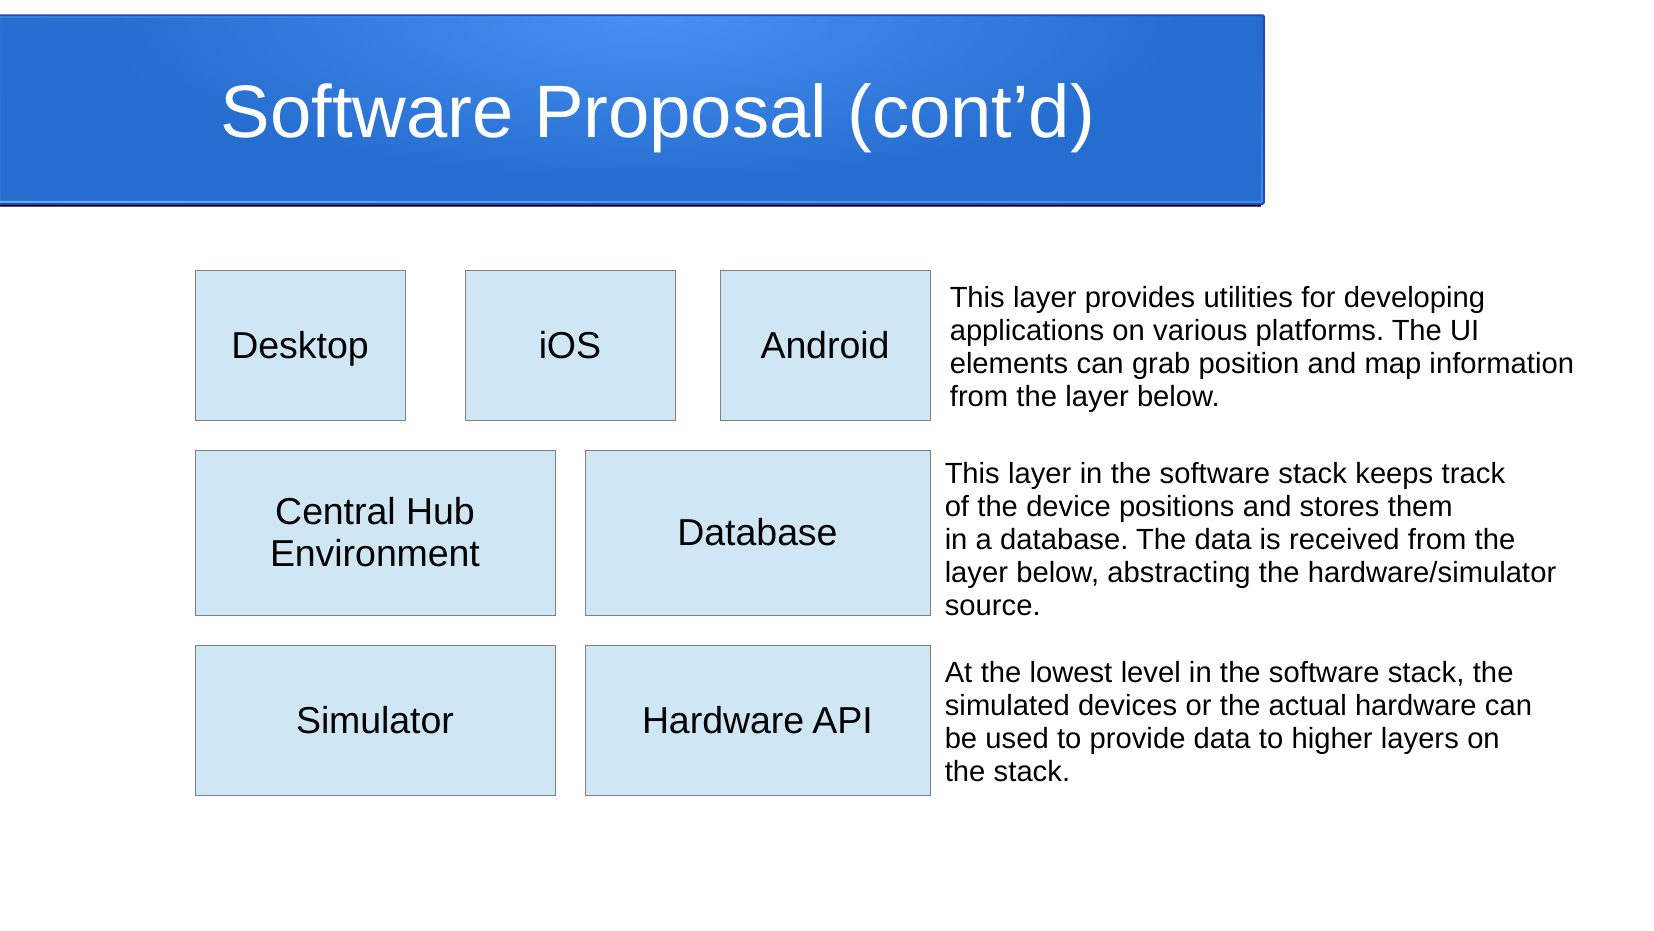

# Software Proposal (cont’d)
Desktop
iOS
Android
This layer provides utilities for developing
applications on various platforms. The UI
elements can grab position and map information
from the layer below.
Central Hub
Environment
Database
This layer in the software stack keeps track
of the device positions and stores them
in a database. The data is received from the
layer below, abstracting the hardware/simulator
source.
Simulator
Hardware API
At the lowest level in the software stack, the
simulated devices or the actual hardware can
be used to provide data to higher layers on
the stack.